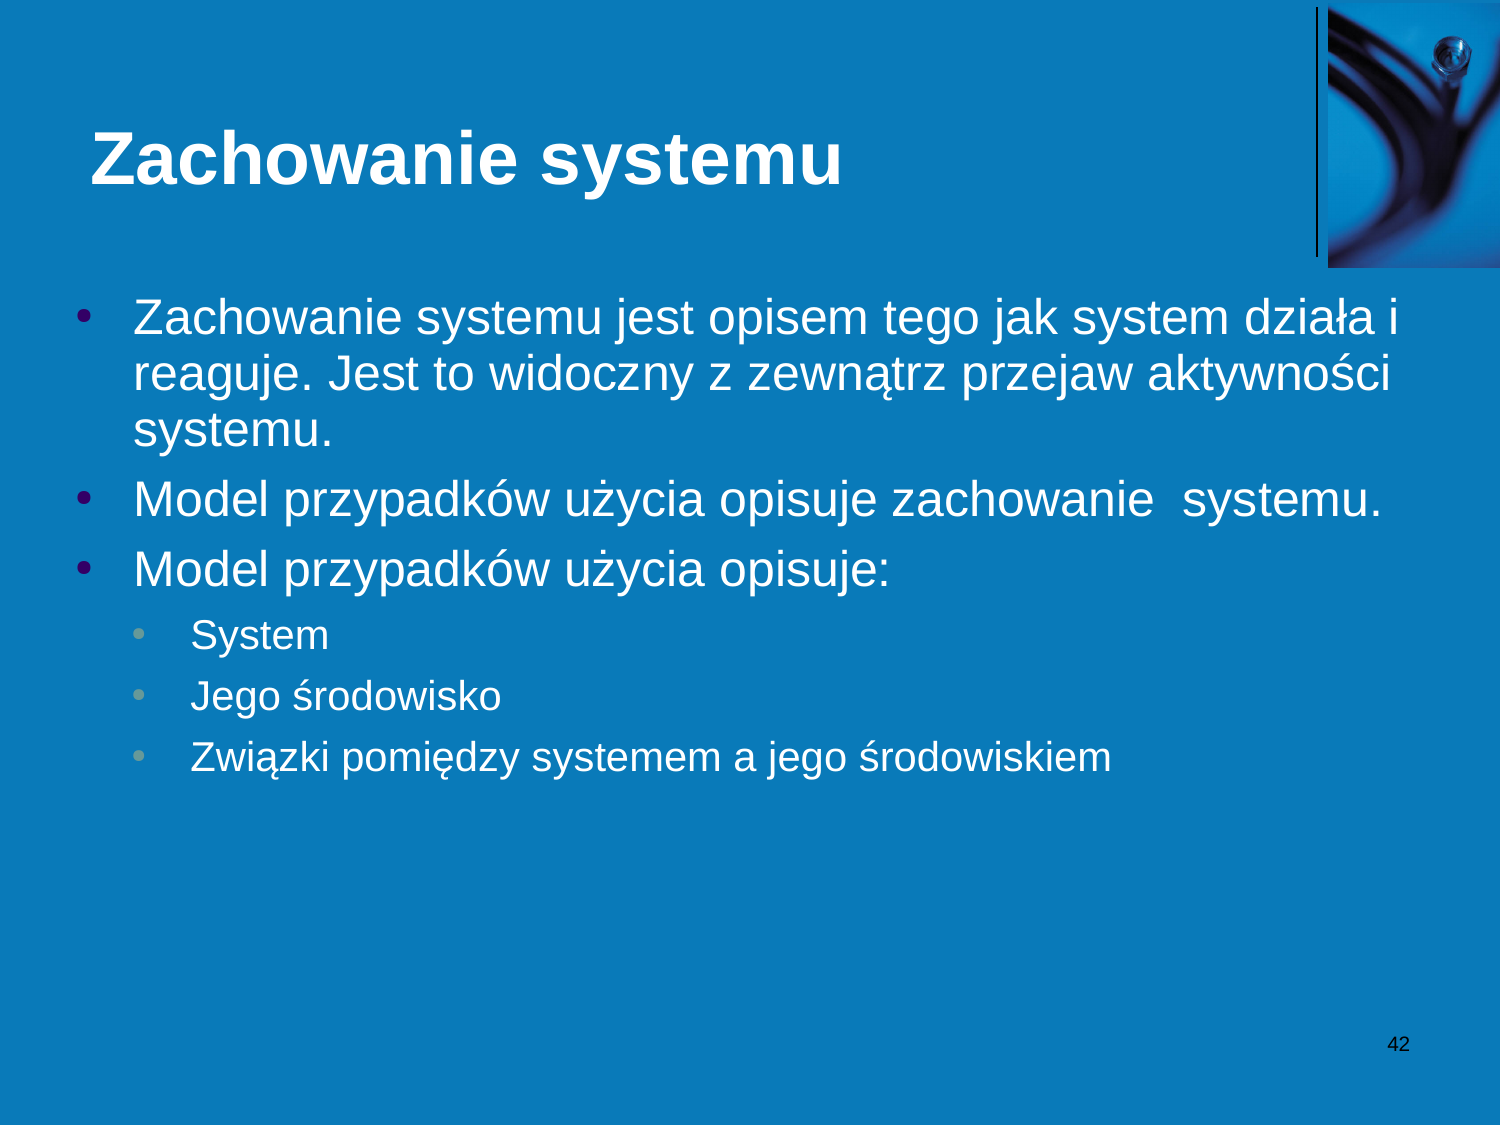

# Zachowanie systemu
Zachowanie systemu jest opisem tego jak system działa i reaguje. Jest to widoczny z zewnątrz przejaw aktywności systemu.
Model przypadków użycia opisuje zachowanie systemu.
Model przypadków użycia opisuje:
System
Jego środowisko
Związki pomiędzy systemem a jego środowiskiem
42